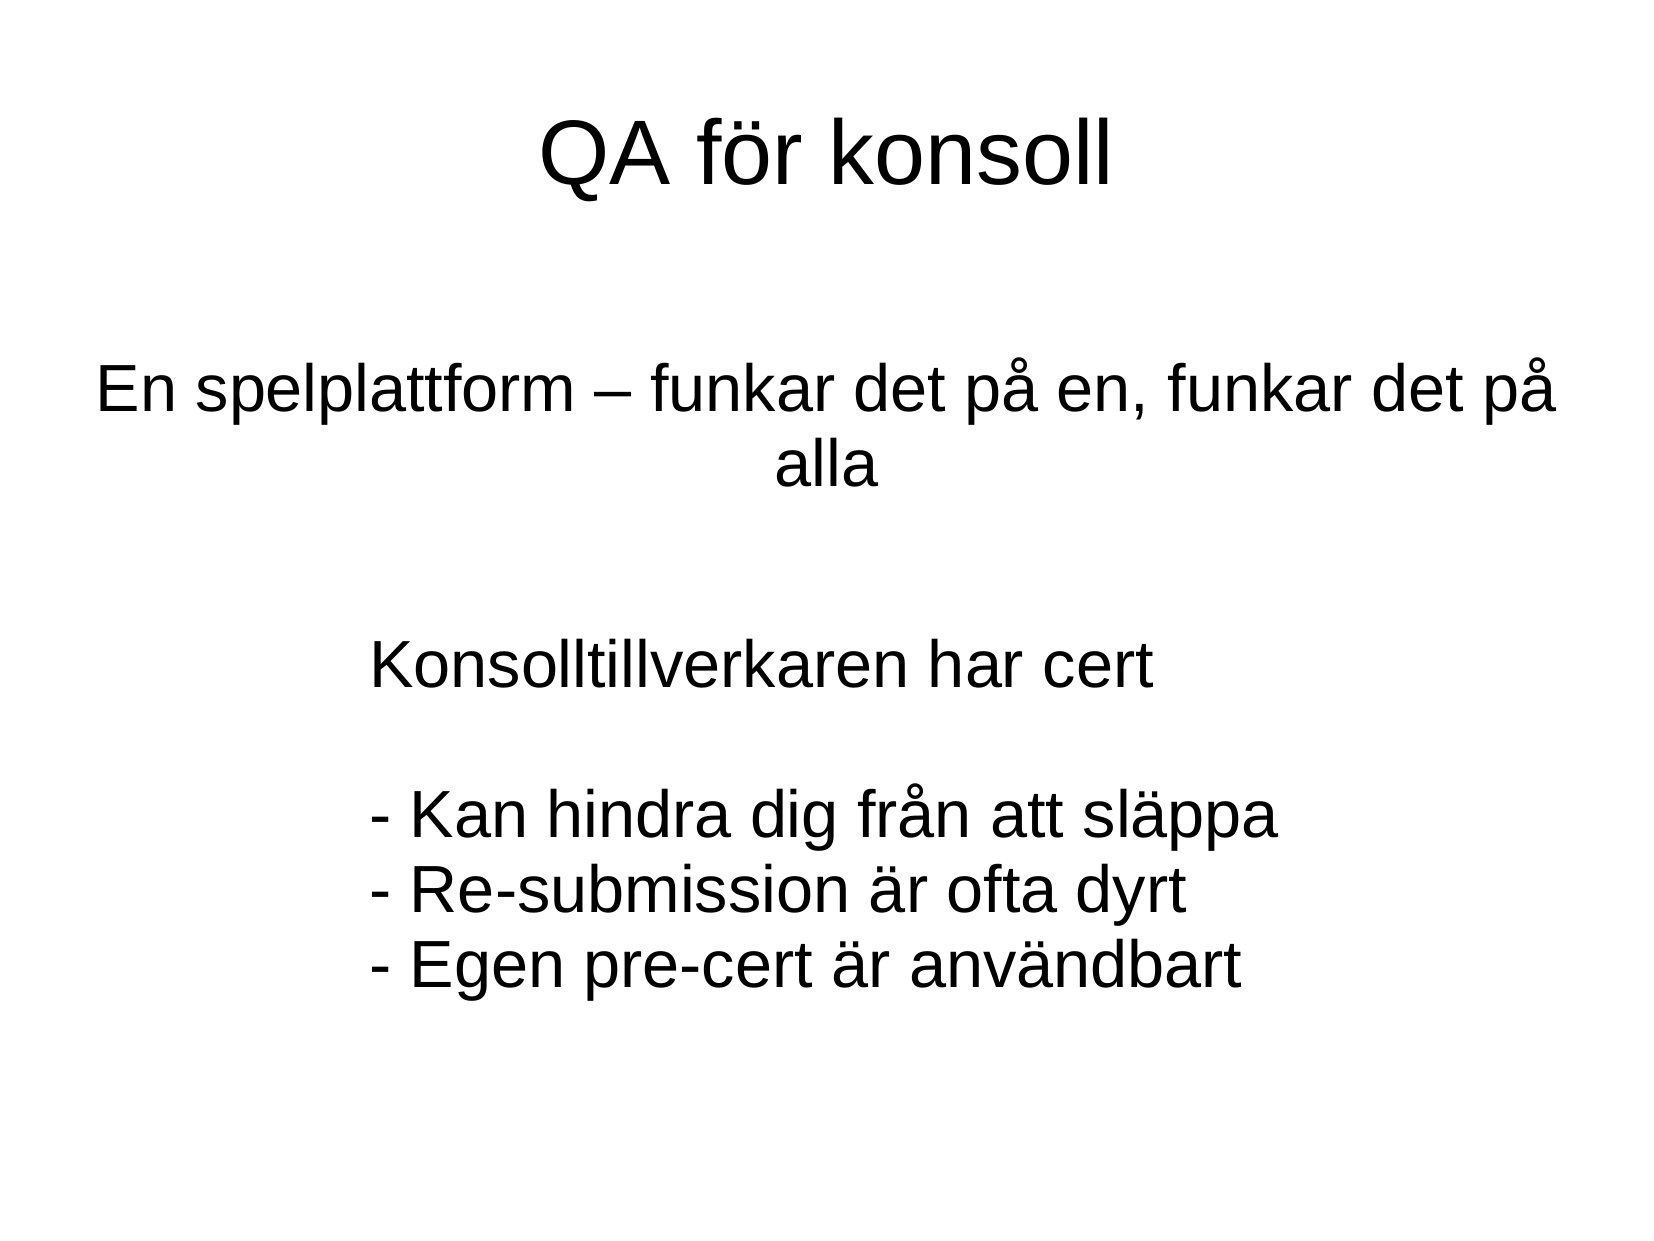

# QA för konsoll
En spelplattform – funkar det på en, funkar det på alla
Konsolltillverkaren har cert
- Kan hindra dig från att släppa
- Re-submission är ofta dyrt
- Egen pre-cert är användbart